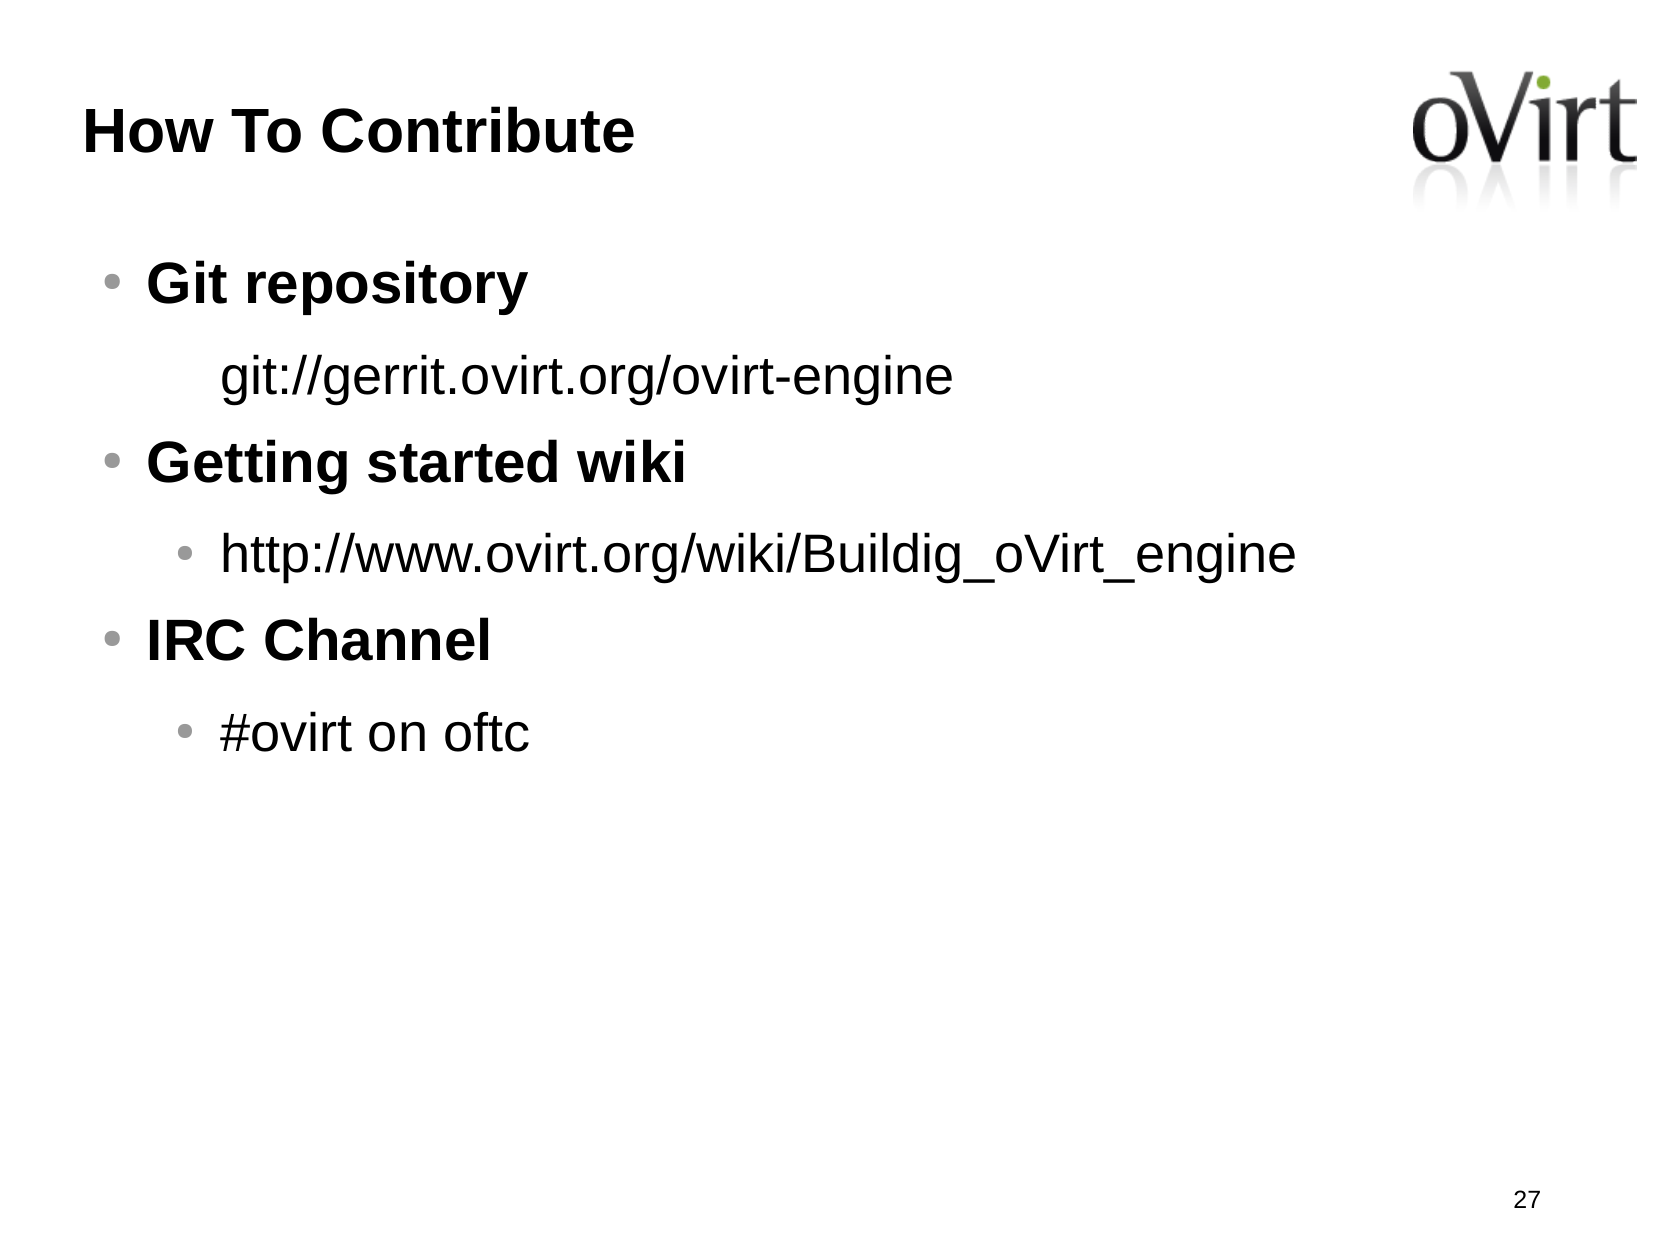

# How To Contribute
Git repository
git://gerrit.ovirt.org/ovirt-engine
Getting started wiki
http://www.ovirt.org/wiki/Buildig_oVirt_engine
IRC Channel
#ovirt on oftc